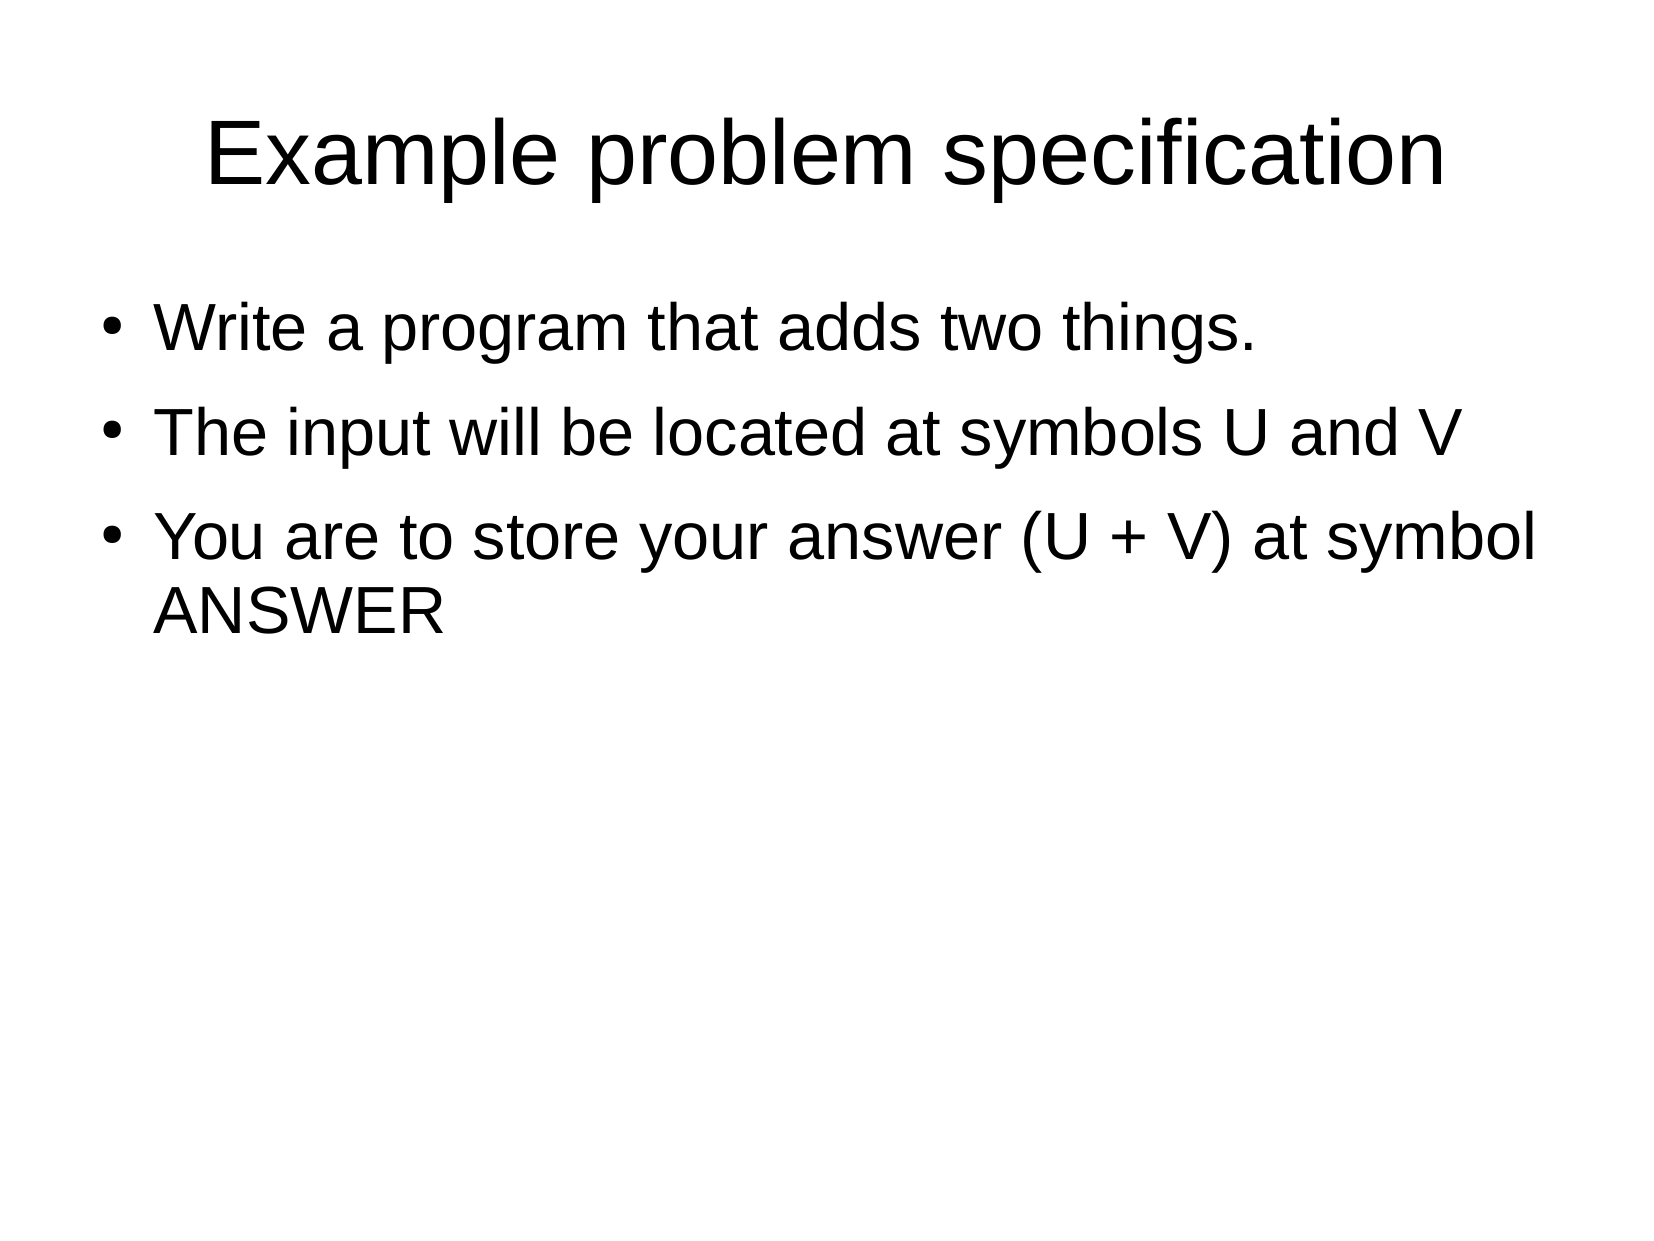

# Example problem specification
Write a program that adds two things.
The input will be located at symbols U and V
You are to store your answer (U + V) at symbol ANSWER